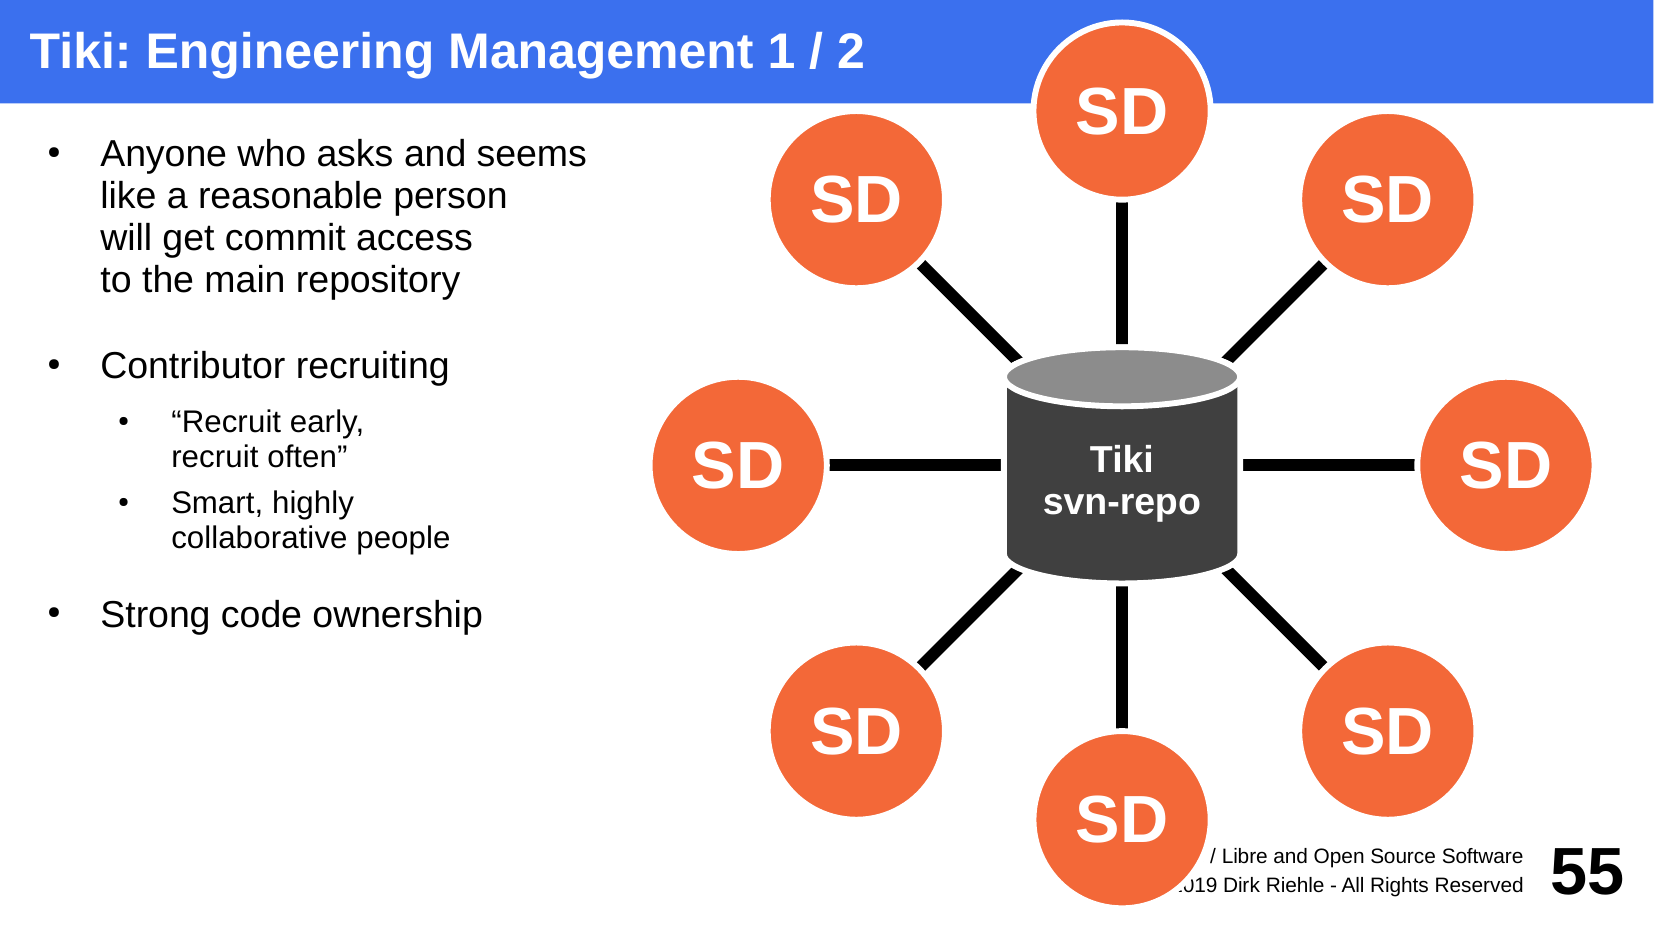

# Tiki: Engineering Management 1 / 2
SD
SD
SD
Tiki
svn-repo
SD
SD
SD
SD
SD
Anyone who asks and seems
like a reasonable person
will get commit access
to the main repository
Contributor recruiting
“Recruit early,
recruit often”
Smart, highly
collaborative people
Strong code ownership
Free / Libre and Open Source Software
55
© 2019 Dirk Riehle - All Rights Reserved